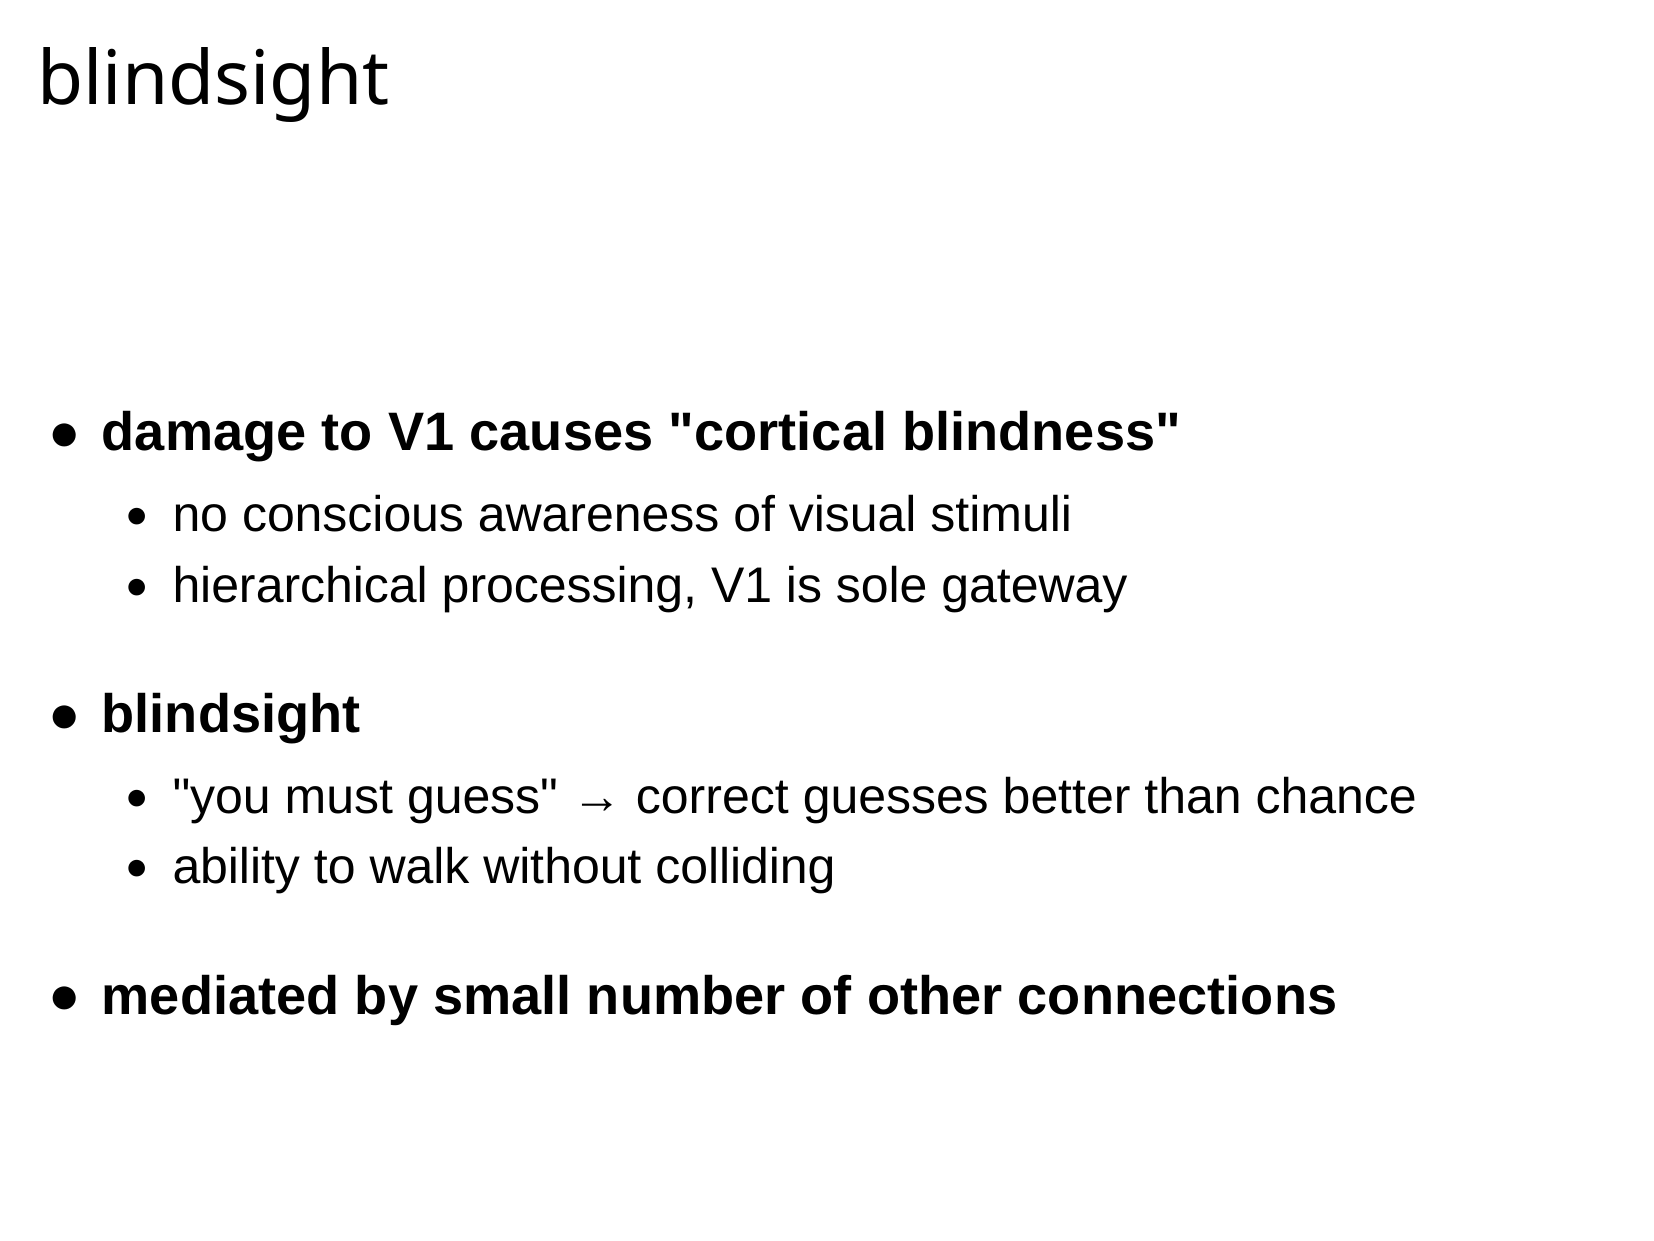

# blindsight
damage to V1 causes "cortical blindness"
no conscious awareness of visual stimuli
hierarchical processing, V1 is sole gateway
blindsight
"you must guess" → correct guesses better than chance
ability to walk without colliding
mediated by small number of other connections